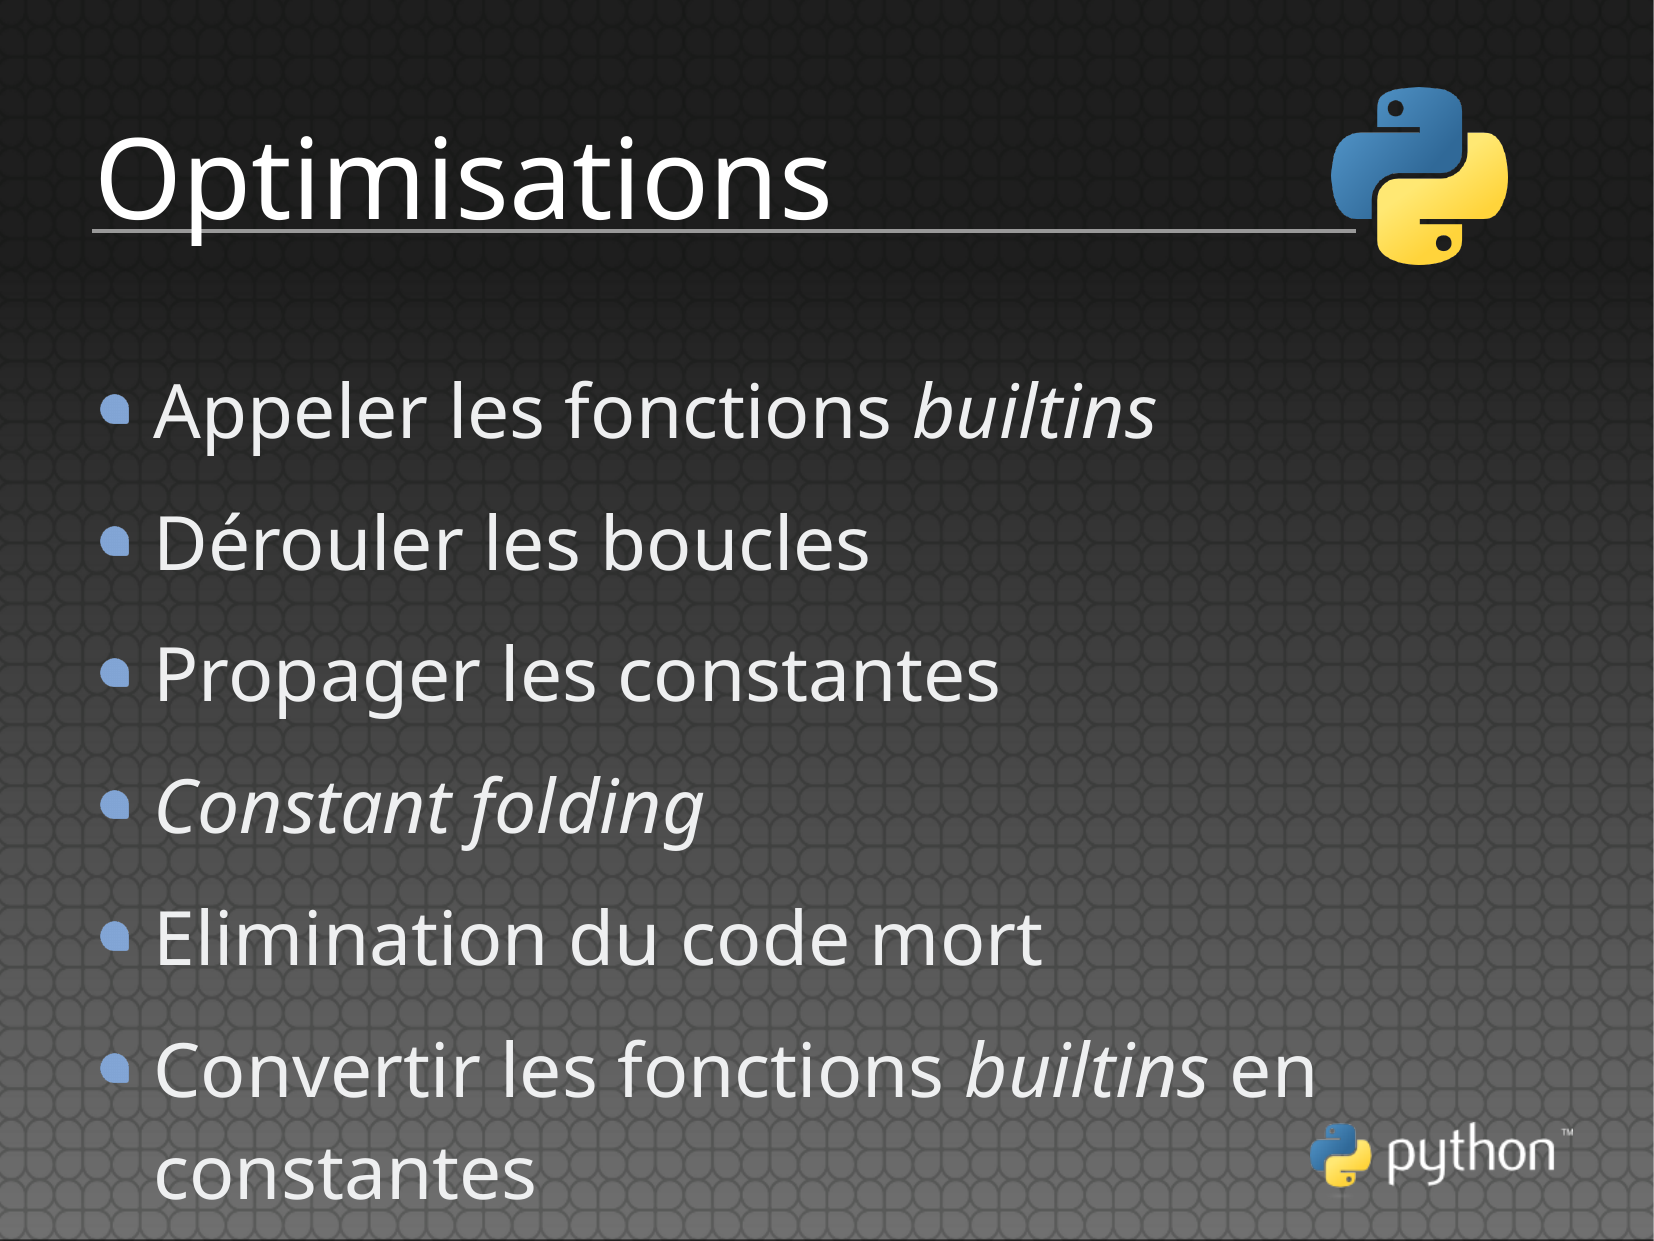

Optimisations
# Appeler les fonctions builtins
Dérouler les boucles
Propager les constantes
Constant folding
Elimination du code mort
Convertir les fonctions builtins en constantes